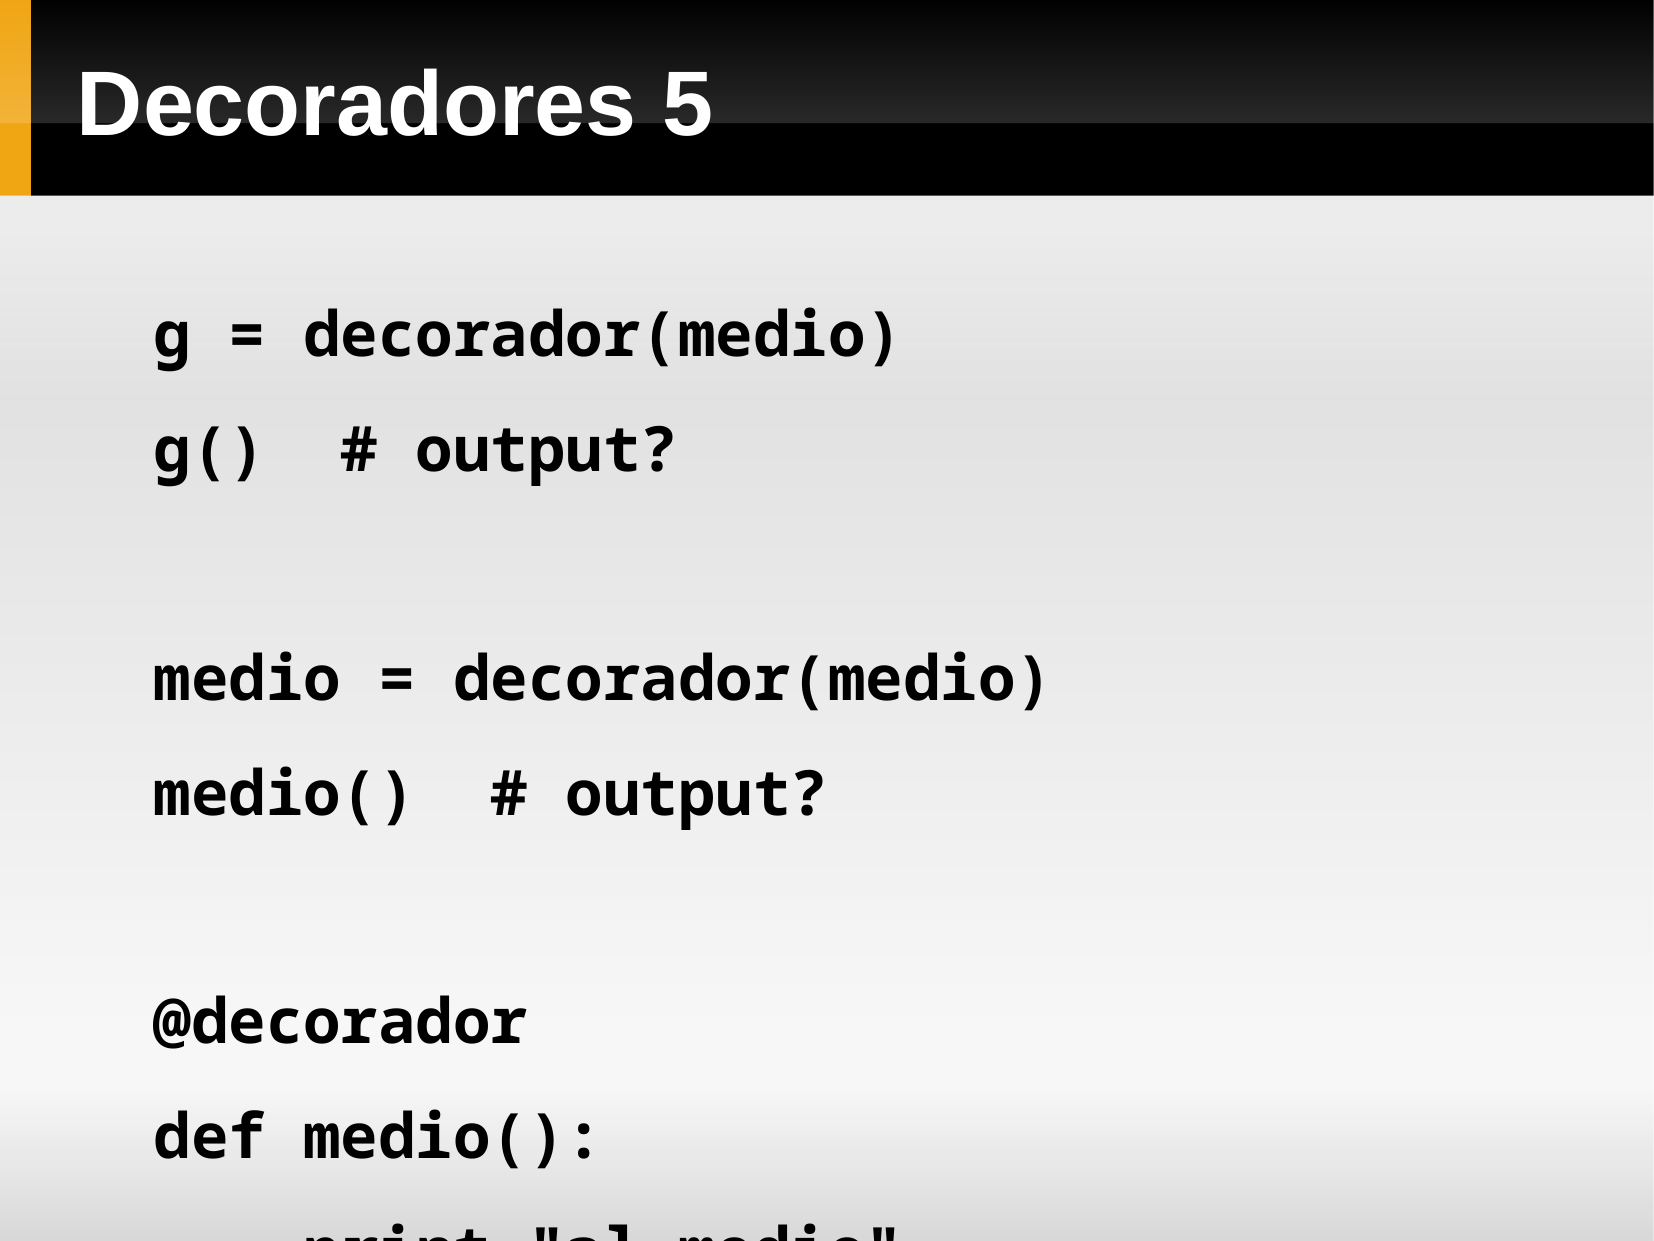

# Decoradores 5
g = decorador(medio)
g() # output?
medio = decorador(medio)
medio() # output?
@decorador
def medio():
 print "al medio"
medio() # mismo output